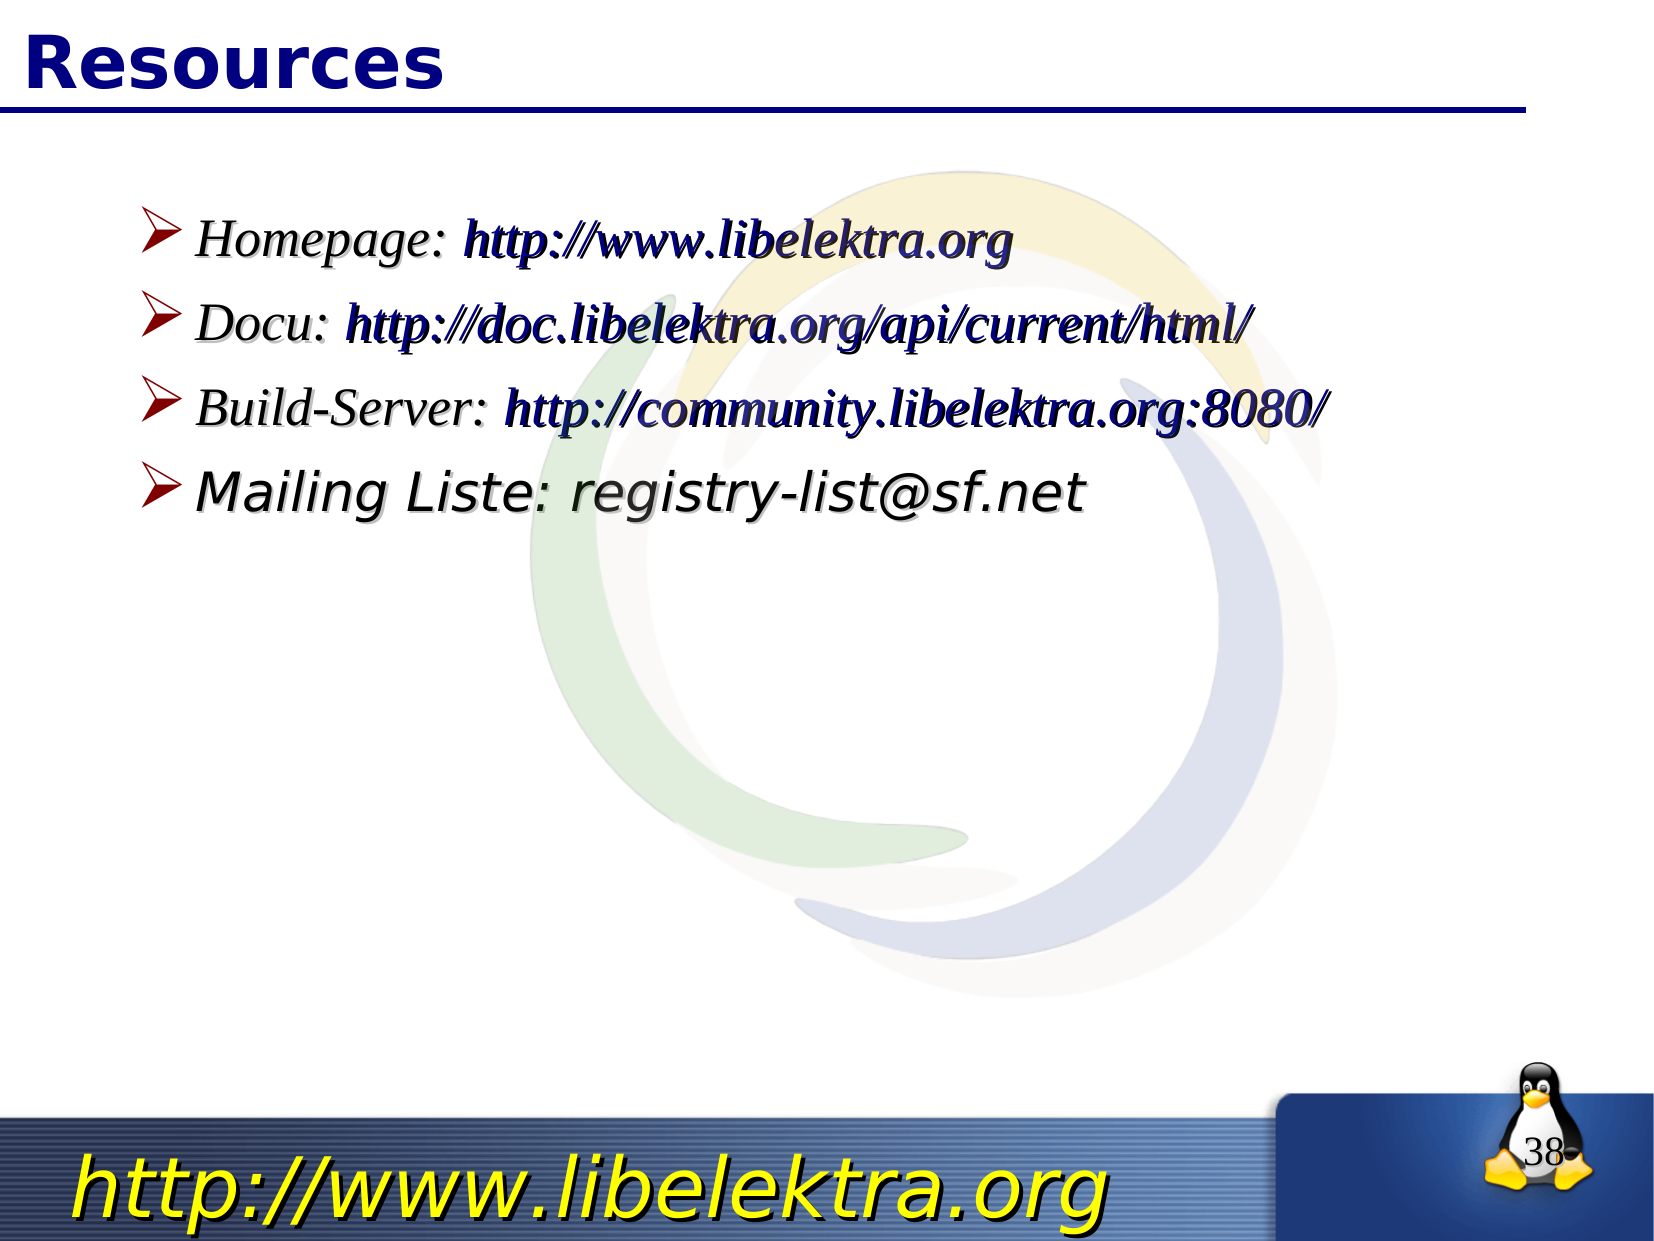

Resources
# Homepage: http://www.libelektra.org
Docu: http://doc.libelektra.org/api/current/html/
Build-Server: http://community.libelektra.org:8080/
Mailing Liste: registry-list@sf.net